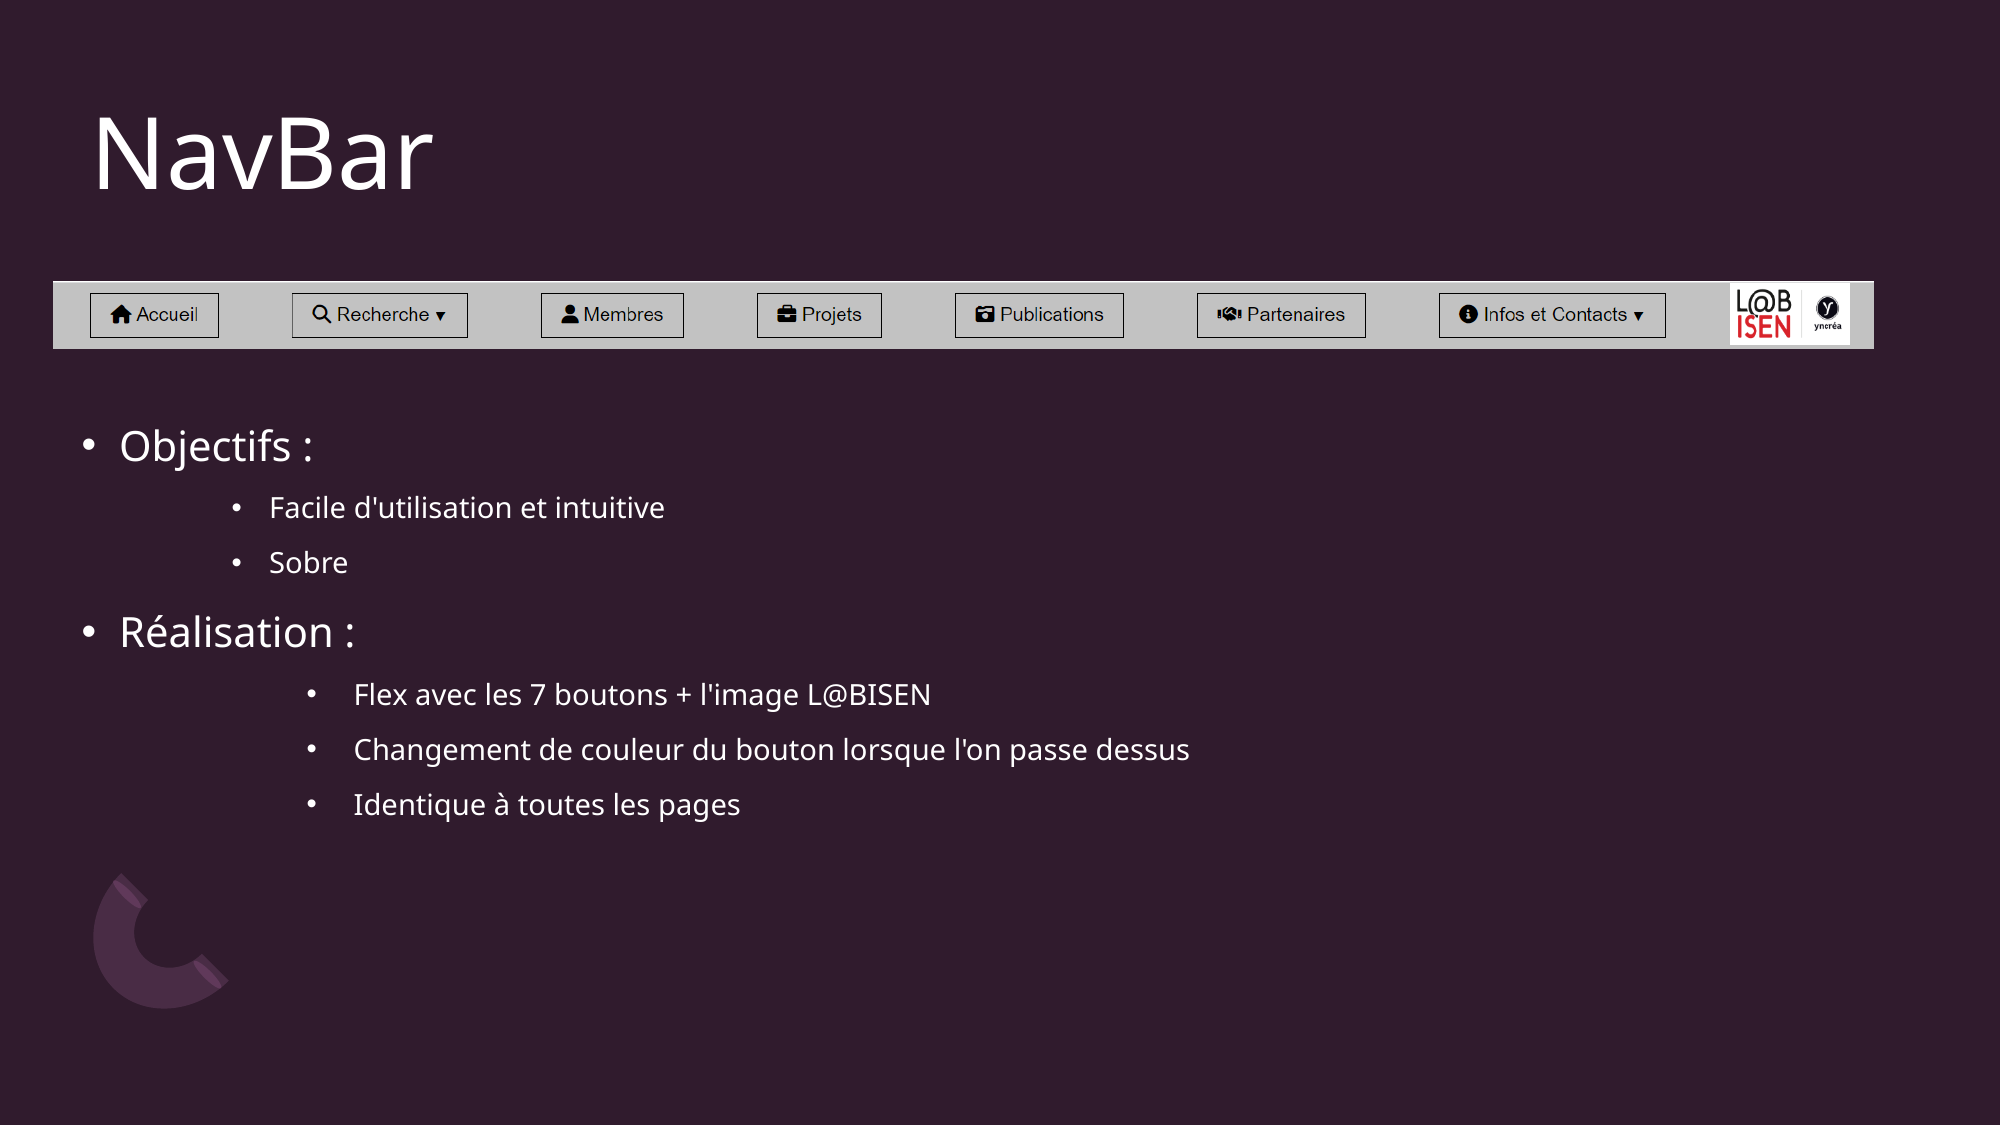

# NavBar
Objectifs :
Facile d'utilisation et intuitive
Sobre
Réalisation :
Flex avec les 7 boutons + l'image L@BISEN
Changement de couleur du bouton lorsque l'on passe dessus
Identique à toutes les pages